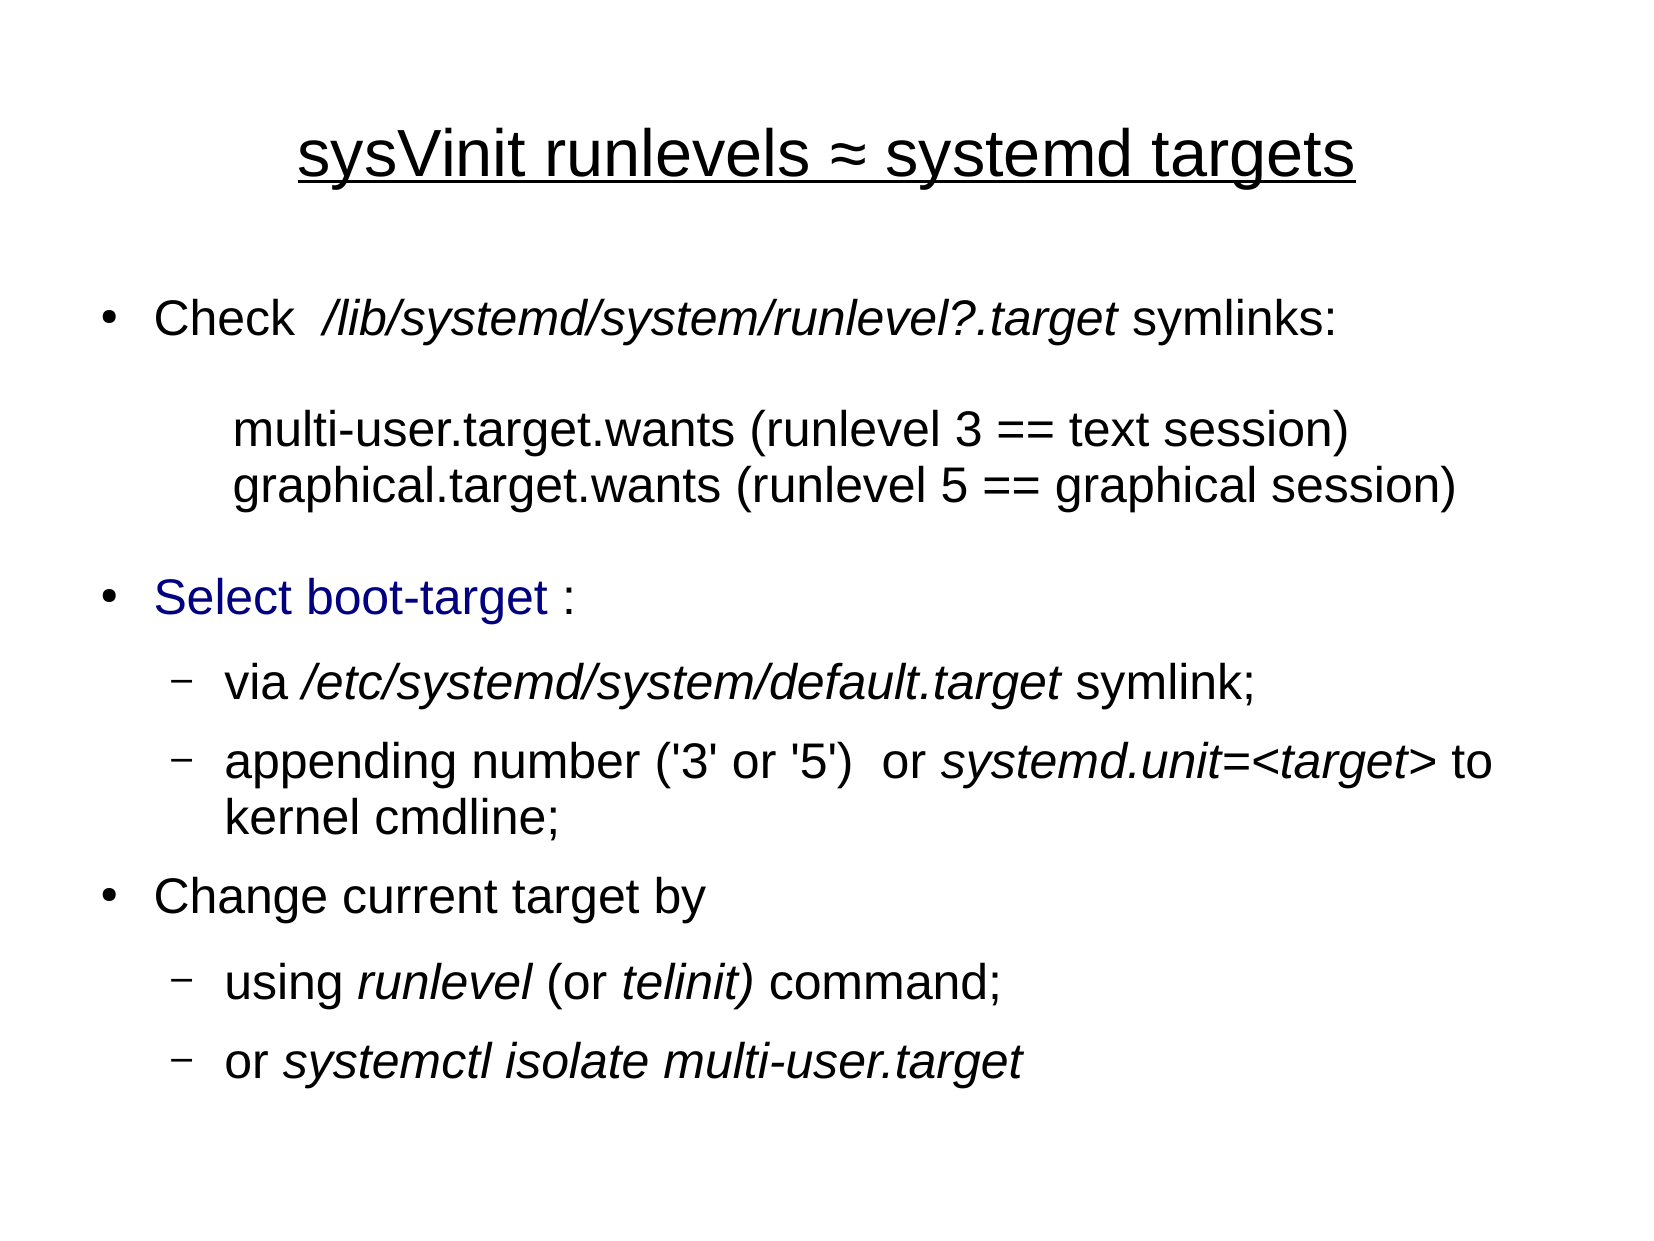

# sysVinit runlevels ≈ systemd targets
Check /lib/systemd/system/runlevel?.target symlinks:
multi-user.target.wants (runlevel 3 == text session)
graphical.target.wants (runlevel 5 == graphical session)
Select boot-target :
via /etc/systemd/system/default.target symlink;
appending number ('3' or '5') or systemd.unit=<target> to kernel cmdline;
Change current target by
using runlevel (or telinit) command;
or systemctl isolate multi-user.target